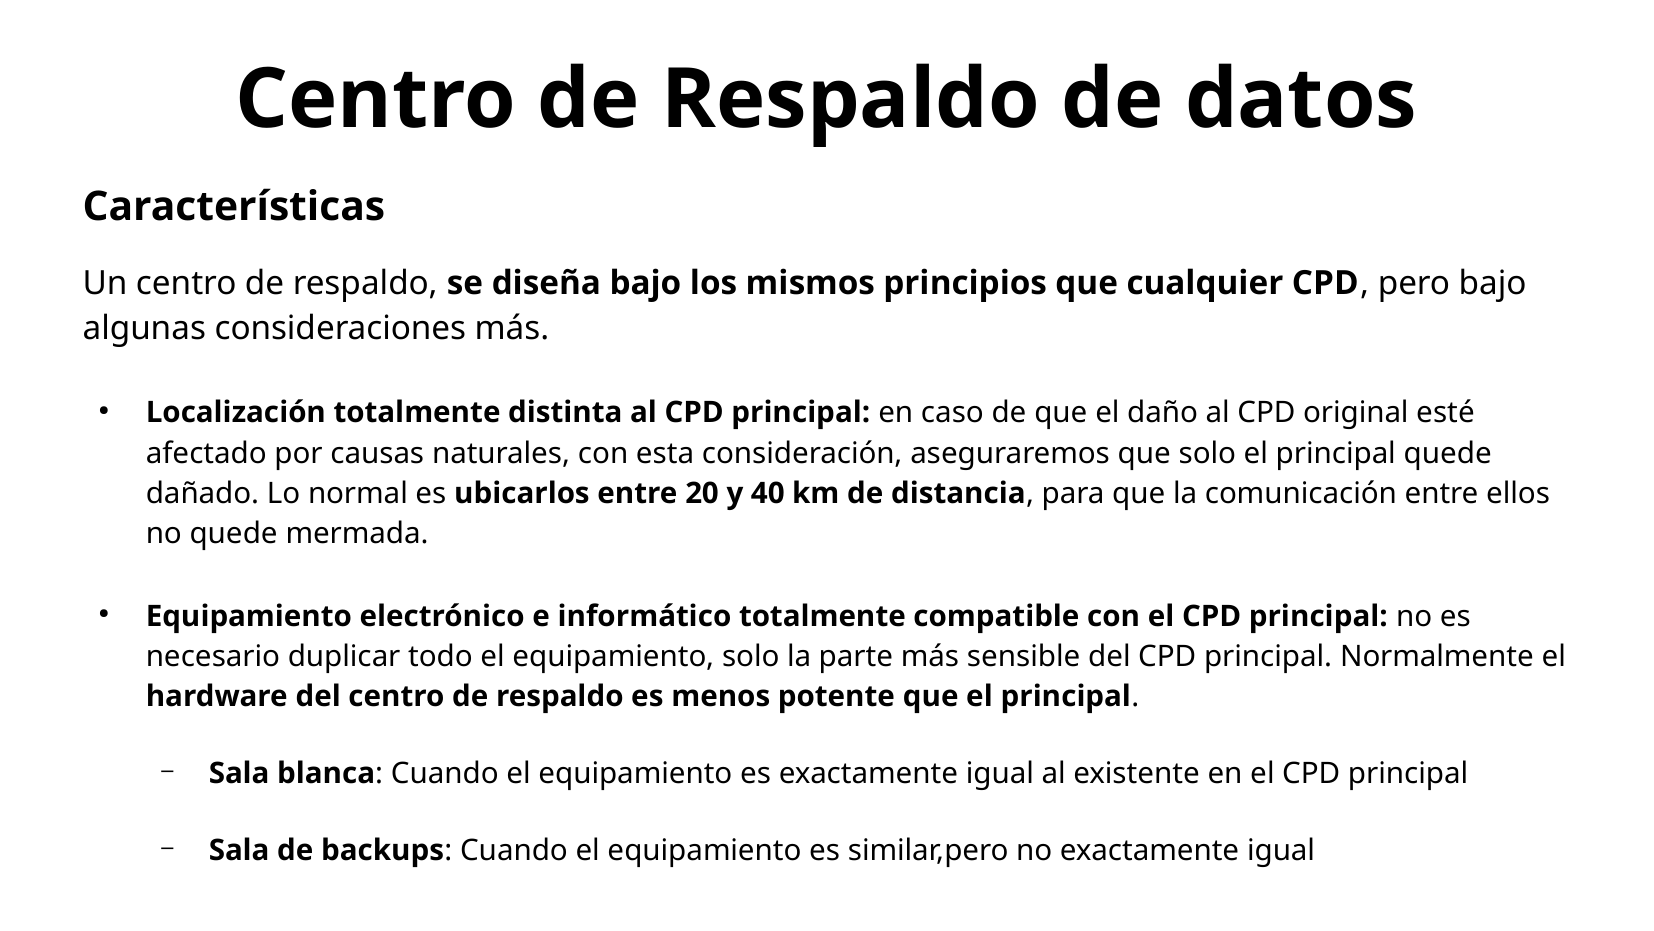

# Centro de Respaldo de datos
Características
Un centro de respaldo, se diseña bajo los mismos principios que cualquier CPD, pero bajo algunas consideraciones más.
Localización totalmente distinta al CPD principal: en caso de que el daño al CPD original esté afectado por causas naturales, con esta consideración, aseguraremos que solo el principal quede dañado. Lo normal es ubicarlos entre 20 y 40 km de distancia, para que la comunicación entre ellos no quede mermada.
Equipamiento electrónico e informático totalmente compatible con el CPD principal: no es necesario duplicar todo el equipamiento, solo la parte más sensible del CPD principal. Normalmente el hardware del centro de respaldo es menos potente que el principal.
Sala blanca: Cuando el equipamiento es exactamente igual al existente en el CPD principal
Sala de backups: Cuando el equipamiento es similar,pero no exactamente igual